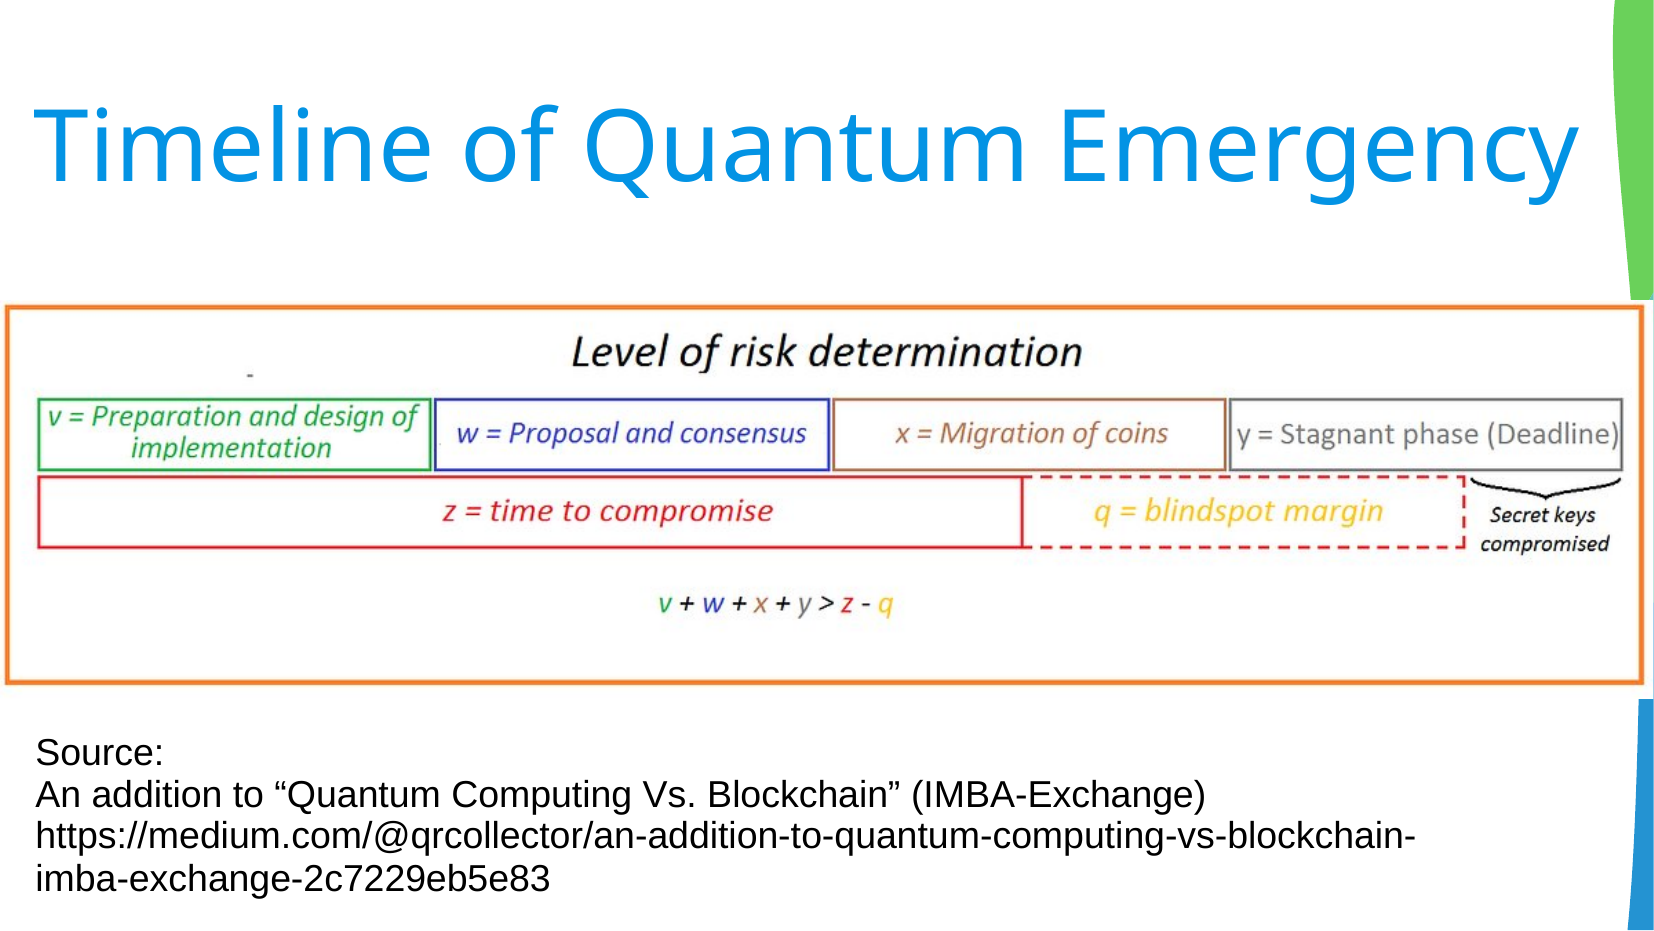

Timeline of Quantum Emergency
Source:
An addition to “Quantum Computing Vs. Blockchain” (IMBA-Exchange)
https://medium.com/@qrcollector/an-addition-to-quantum-computing-vs-blockchain-imba-exchange-2c7229eb5e83